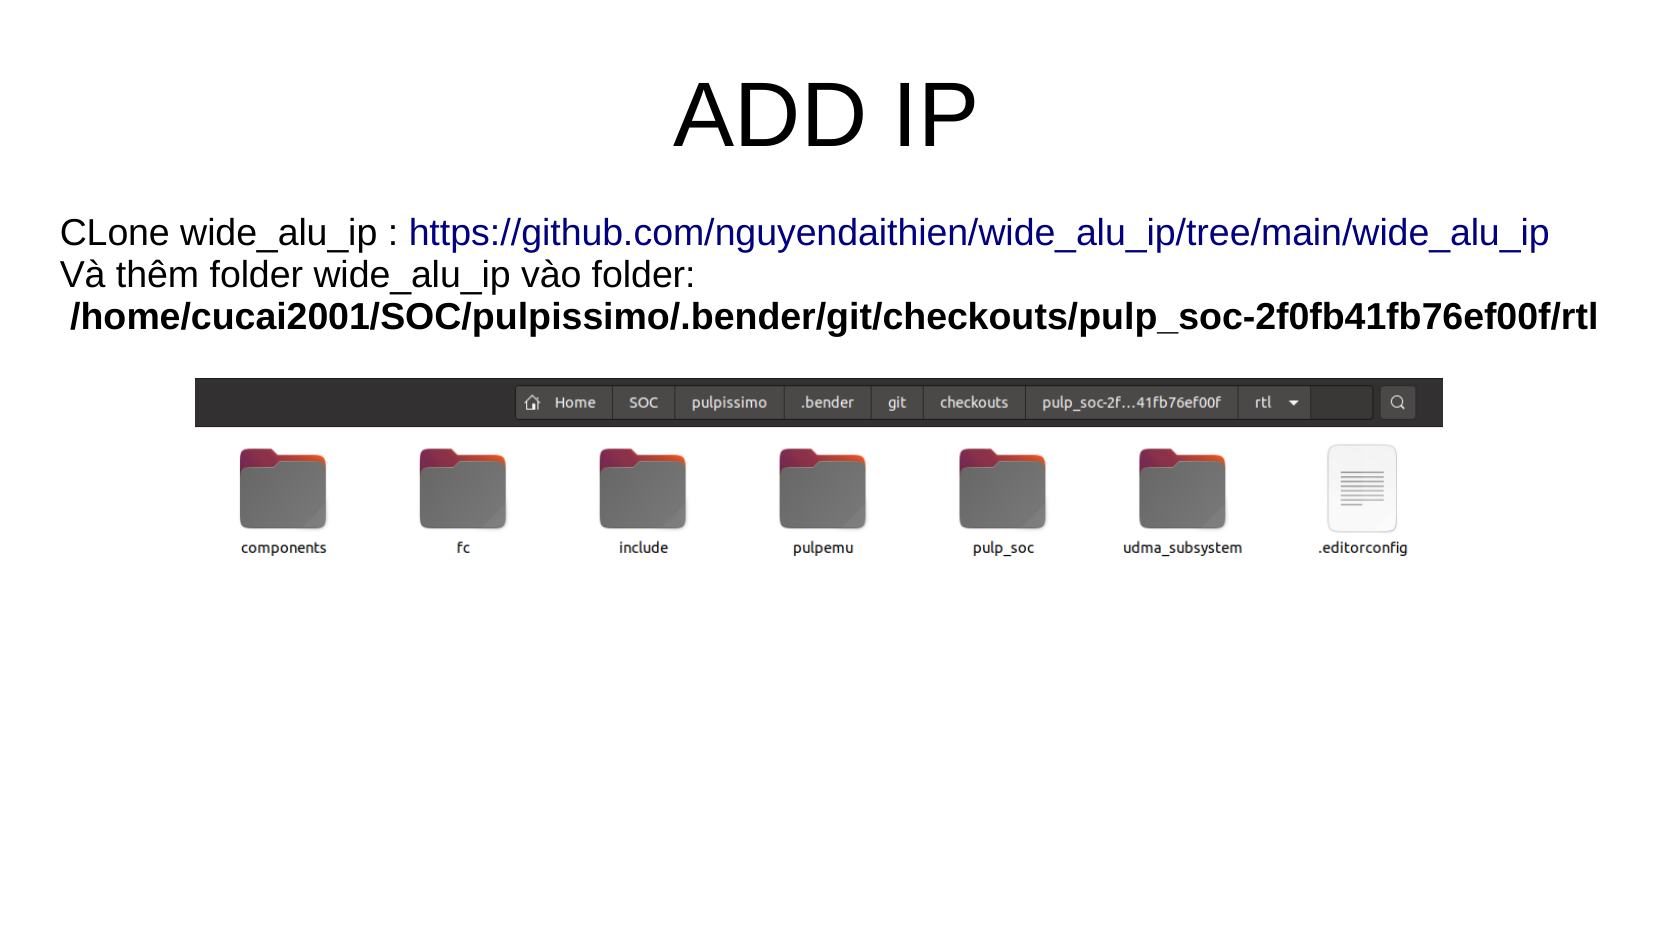

# ADD IP
CLone wide_alu_ip : https://github.com/nguyendaithien/wide_alu_ip/tree/main/wide_alu_ip
Và thêm folder wide_alu_ip vào folder:
 /home/cucai2001/SOC/pulpissimo/.bender/git/checkouts/pulp_soc-2f0fb41fb76ef00f/rtl